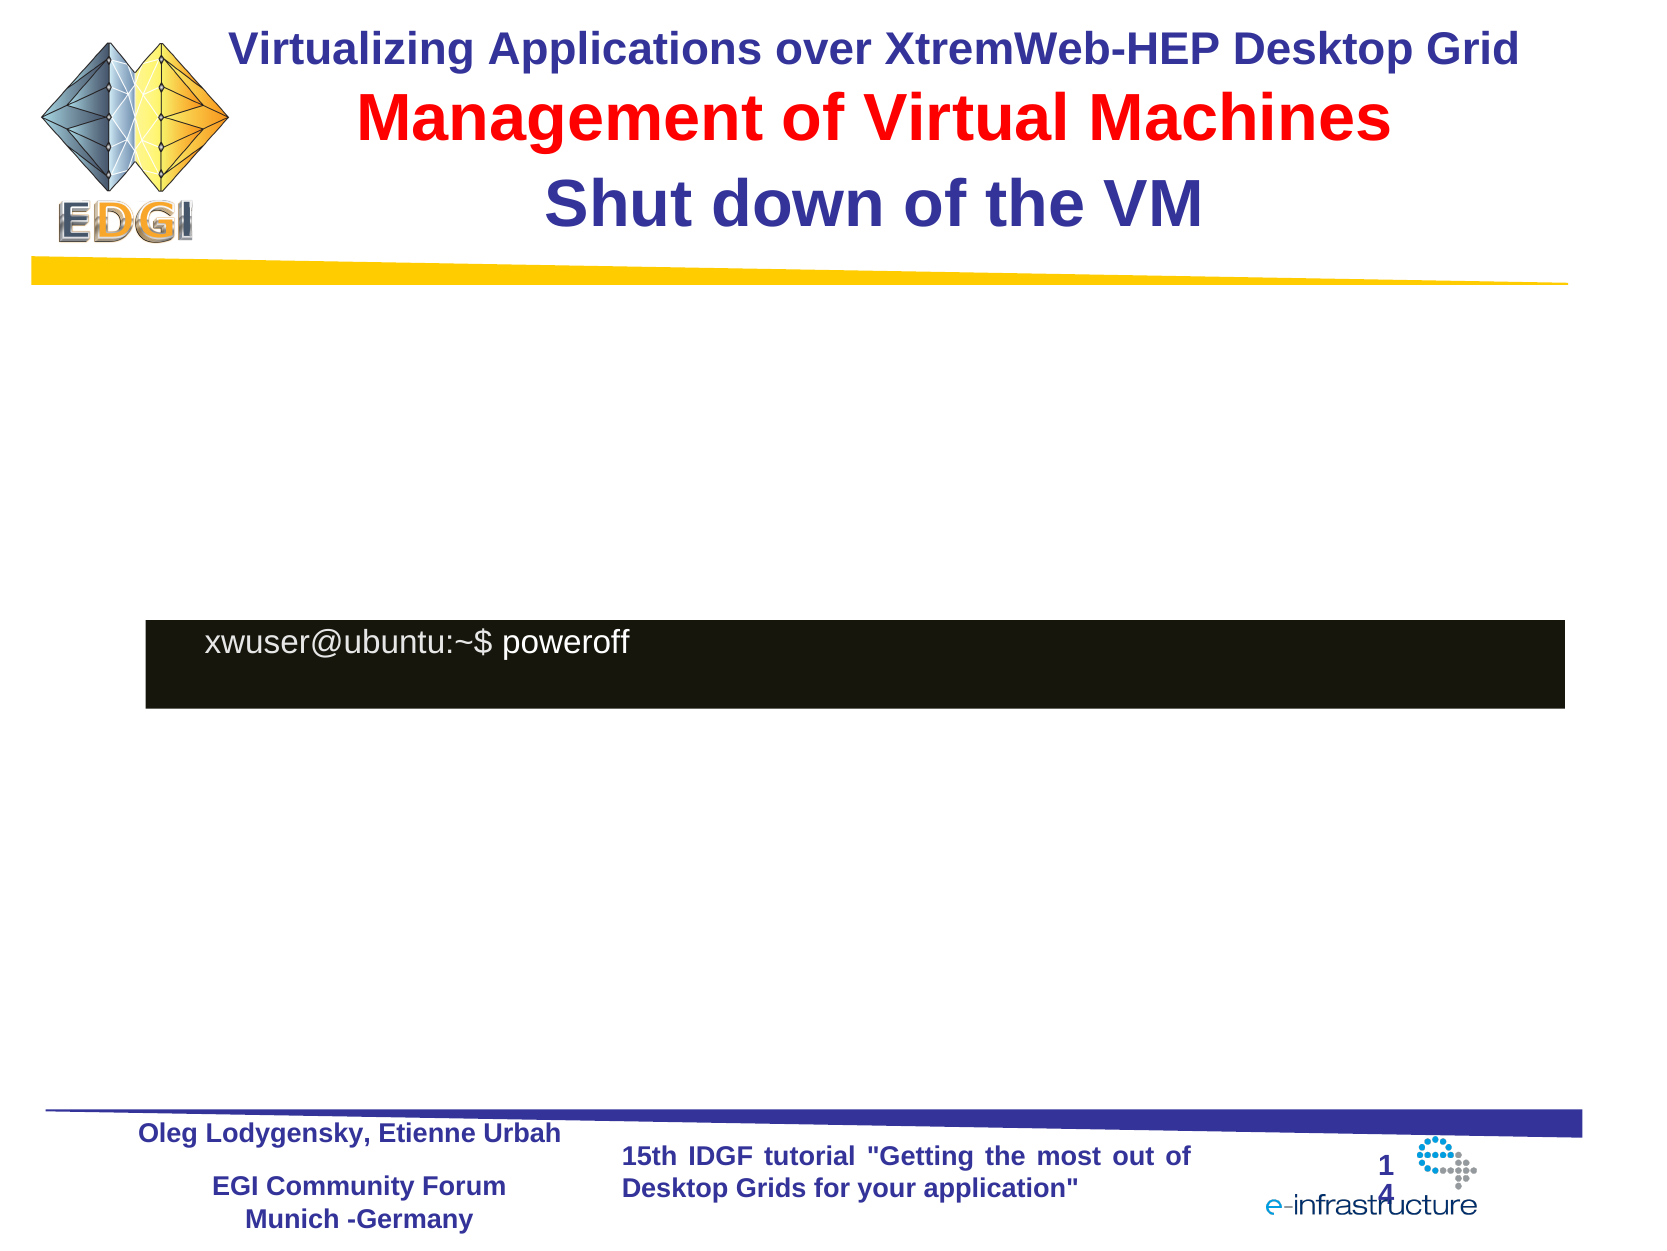

Virtualizing Applications over XtremWeb-HEP Desktop Grid
Management of Virtual Machines
Shut down of the VM
xwuser@ubuntu:~$ poweroff
14